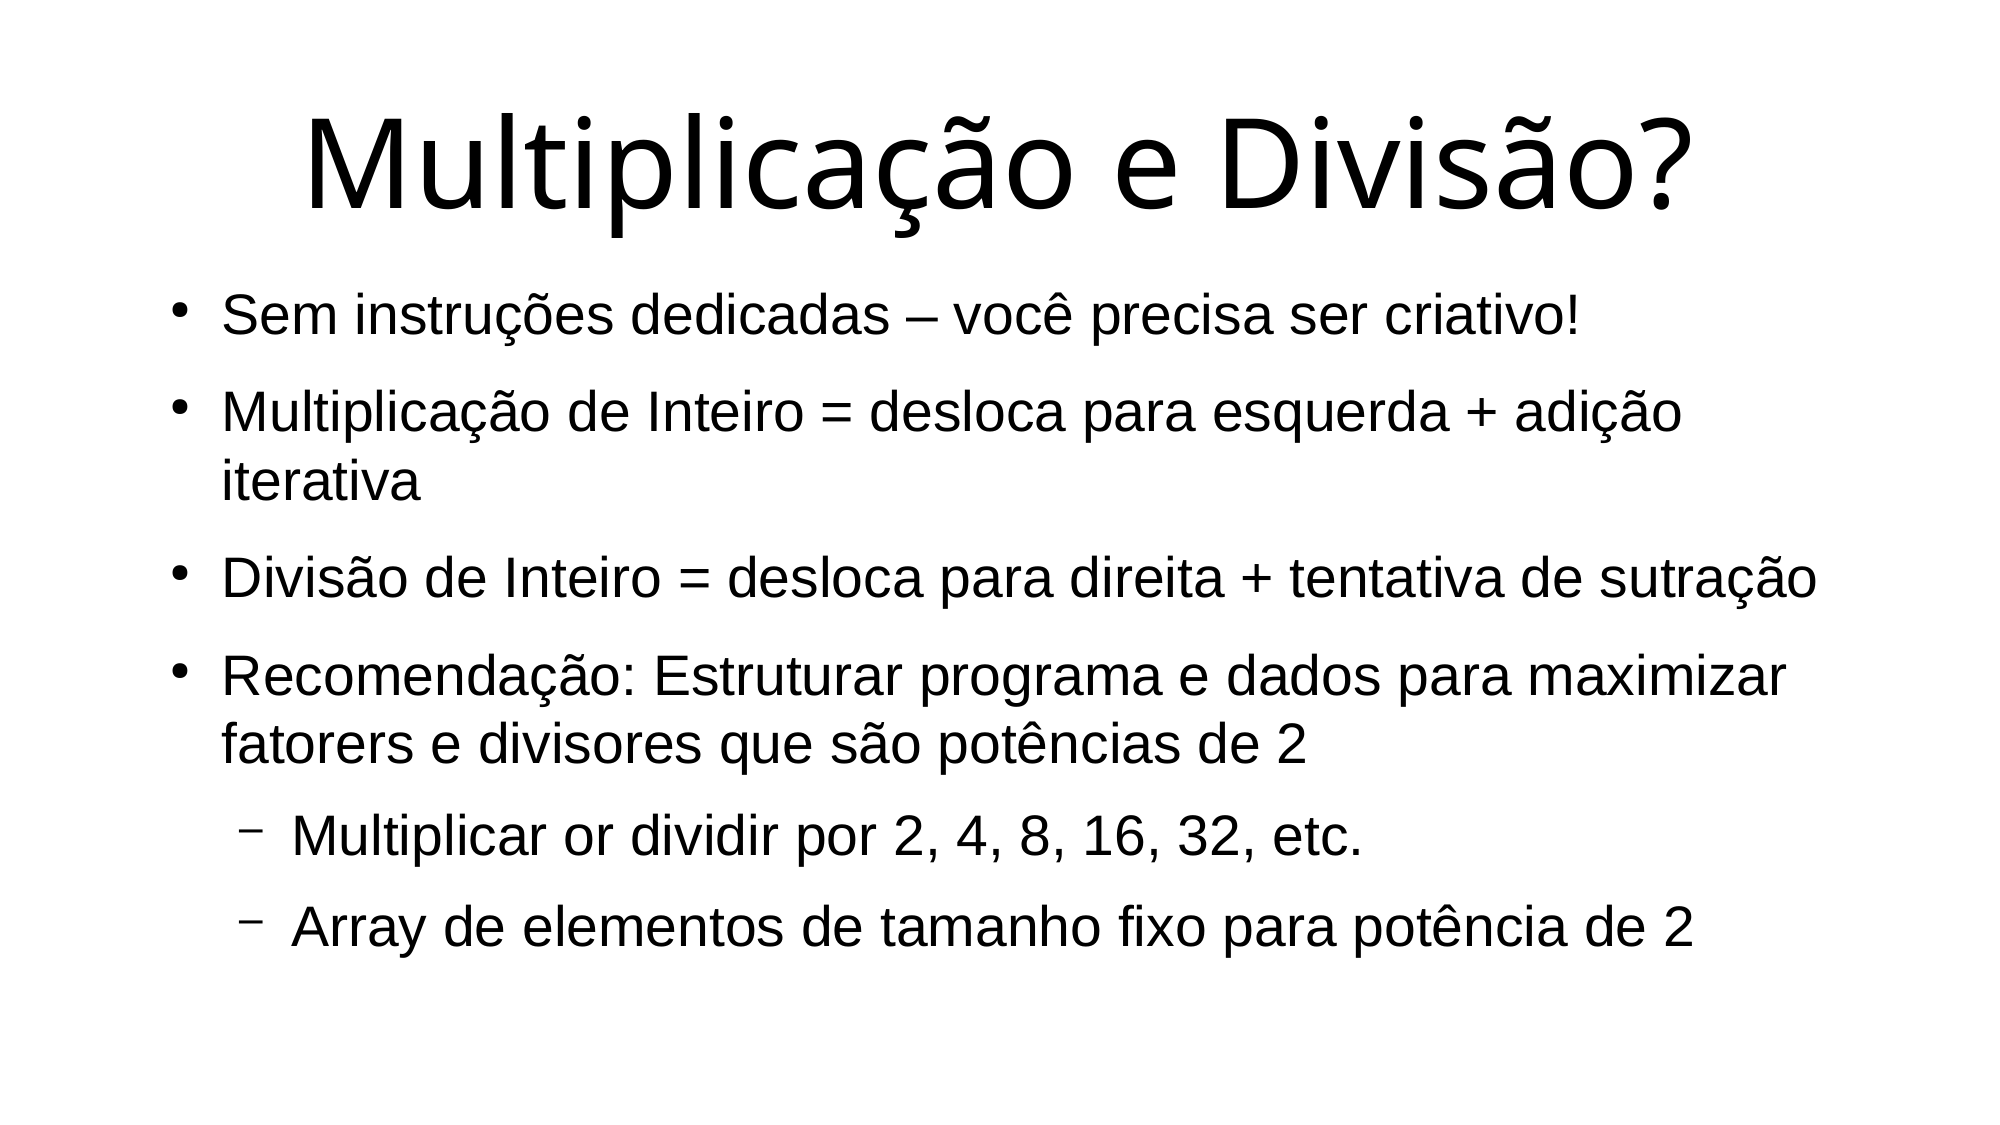

Multiplicação e Divisão?
# Sem instruções dedicadas – você precisa ser criativo!
Multiplicação de Inteiro = desloca para esquerda + adição iterativa
Divisão de Inteiro = desloca para direita + tentativa de sutração
Recomendação: Estruturar programa e dados para maximizar fatorers e divisores que são potências de 2
Multiplicar or dividir por 2, 4, 8, 16, 32, etc.
Array de elementos de tamanho fixo para potência de 2